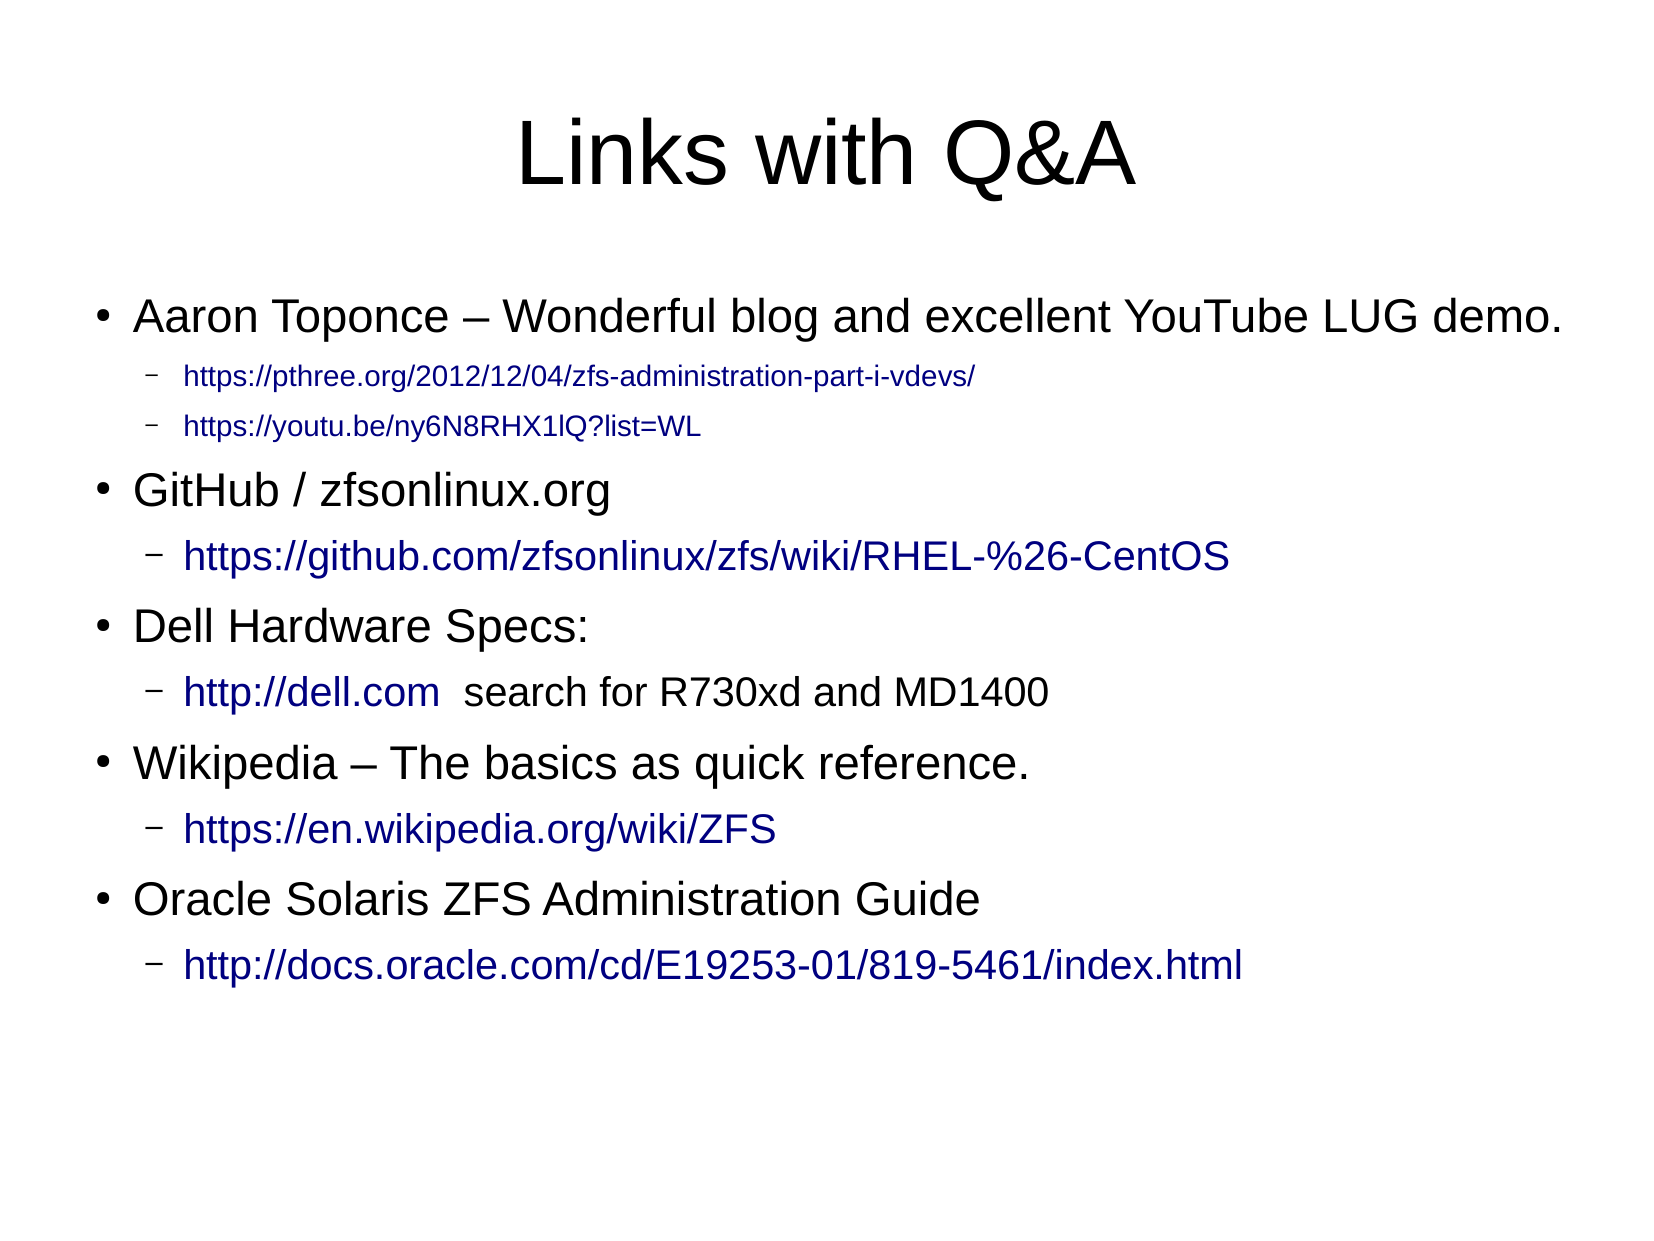

# Links with Q&A
Aaron Toponce – Wonderful blog and excellent YouTube LUG demo.
https://pthree.org/2012/12/04/zfs-administration-part-i-vdevs/
https://youtu.be/ny6N8RHX1lQ?list=WL
GitHub / zfsonlinux.org
https://github.com/zfsonlinux/zfs/wiki/RHEL-%26-CentOS
Dell Hardware Specs:
http://dell.com search for R730xd and MD1400
Wikipedia – The basics as quick reference.
https://en.wikipedia.org/wiki/ZFS
Oracle Solaris ZFS Administration Guide
http://docs.oracle.com/cd/E19253-01/819-5461/index.html